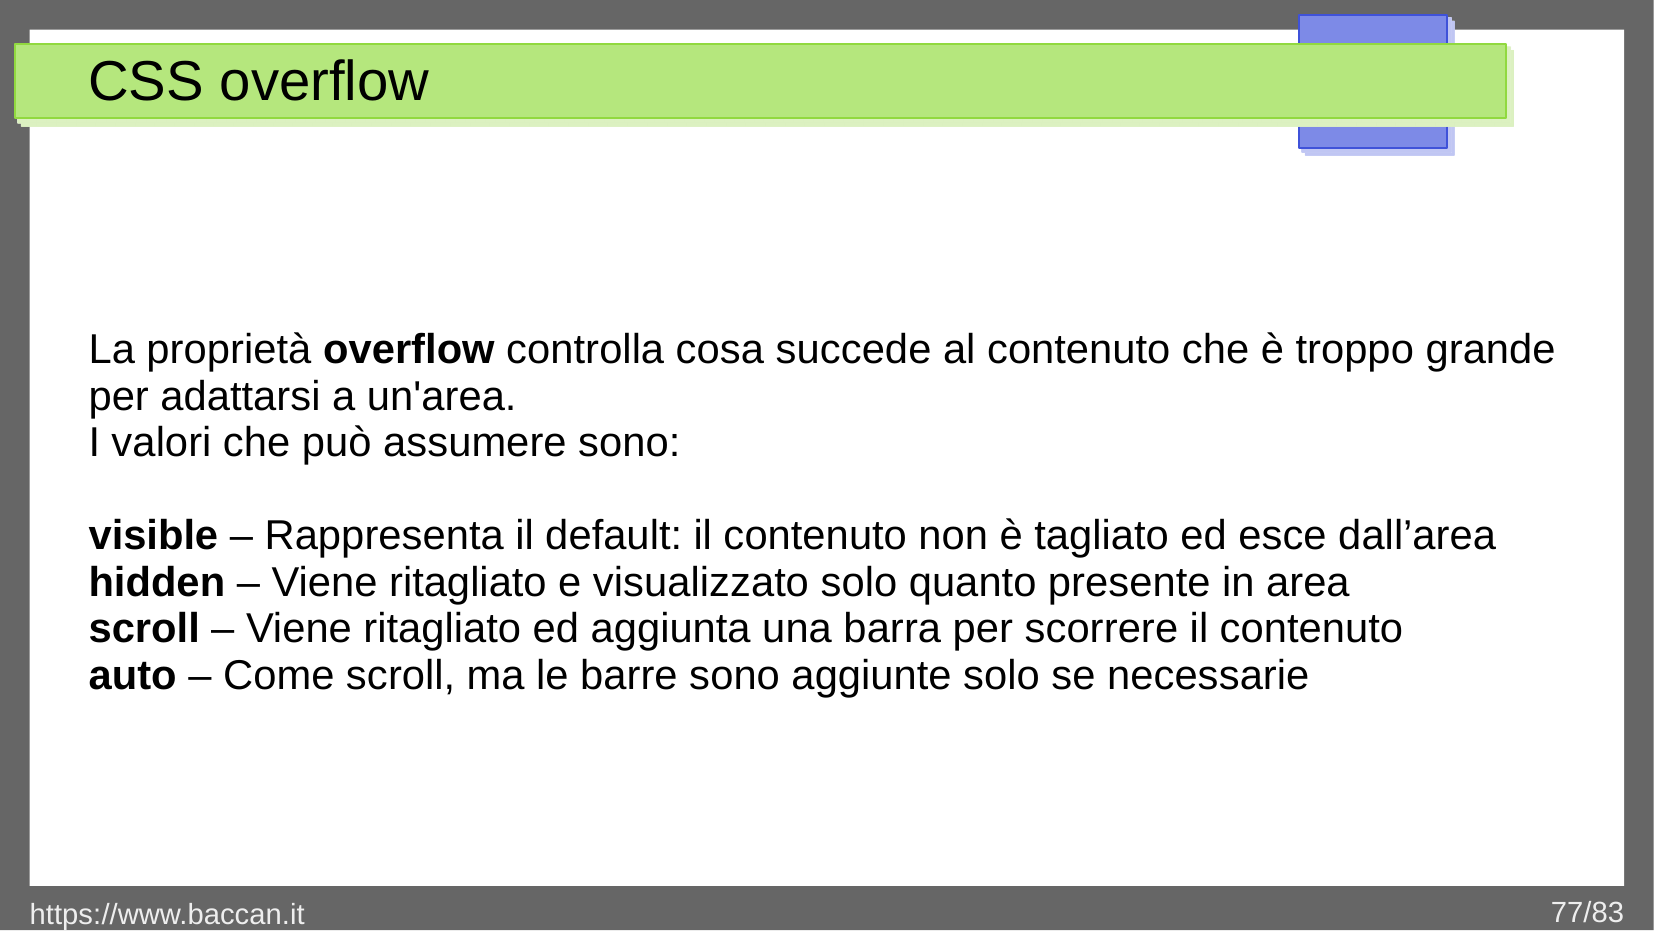

# CSS overflow
La proprietà overflow controlla cosa succede al contenuto che è troppo grande per adattarsi a un'area.
I valori che può assumere sono:
visible – Rappresenta il default: il contenuto non è tagliato ed esce dall’area
hidden – Viene ritagliato e visualizzato solo quanto presente in area
scroll – Viene ritagliato ed aggiunta una barra per scorrere il contenuto
auto – Come scroll, ma le barre sono aggiunte solo se necessarie
77
https://www.baccan.it